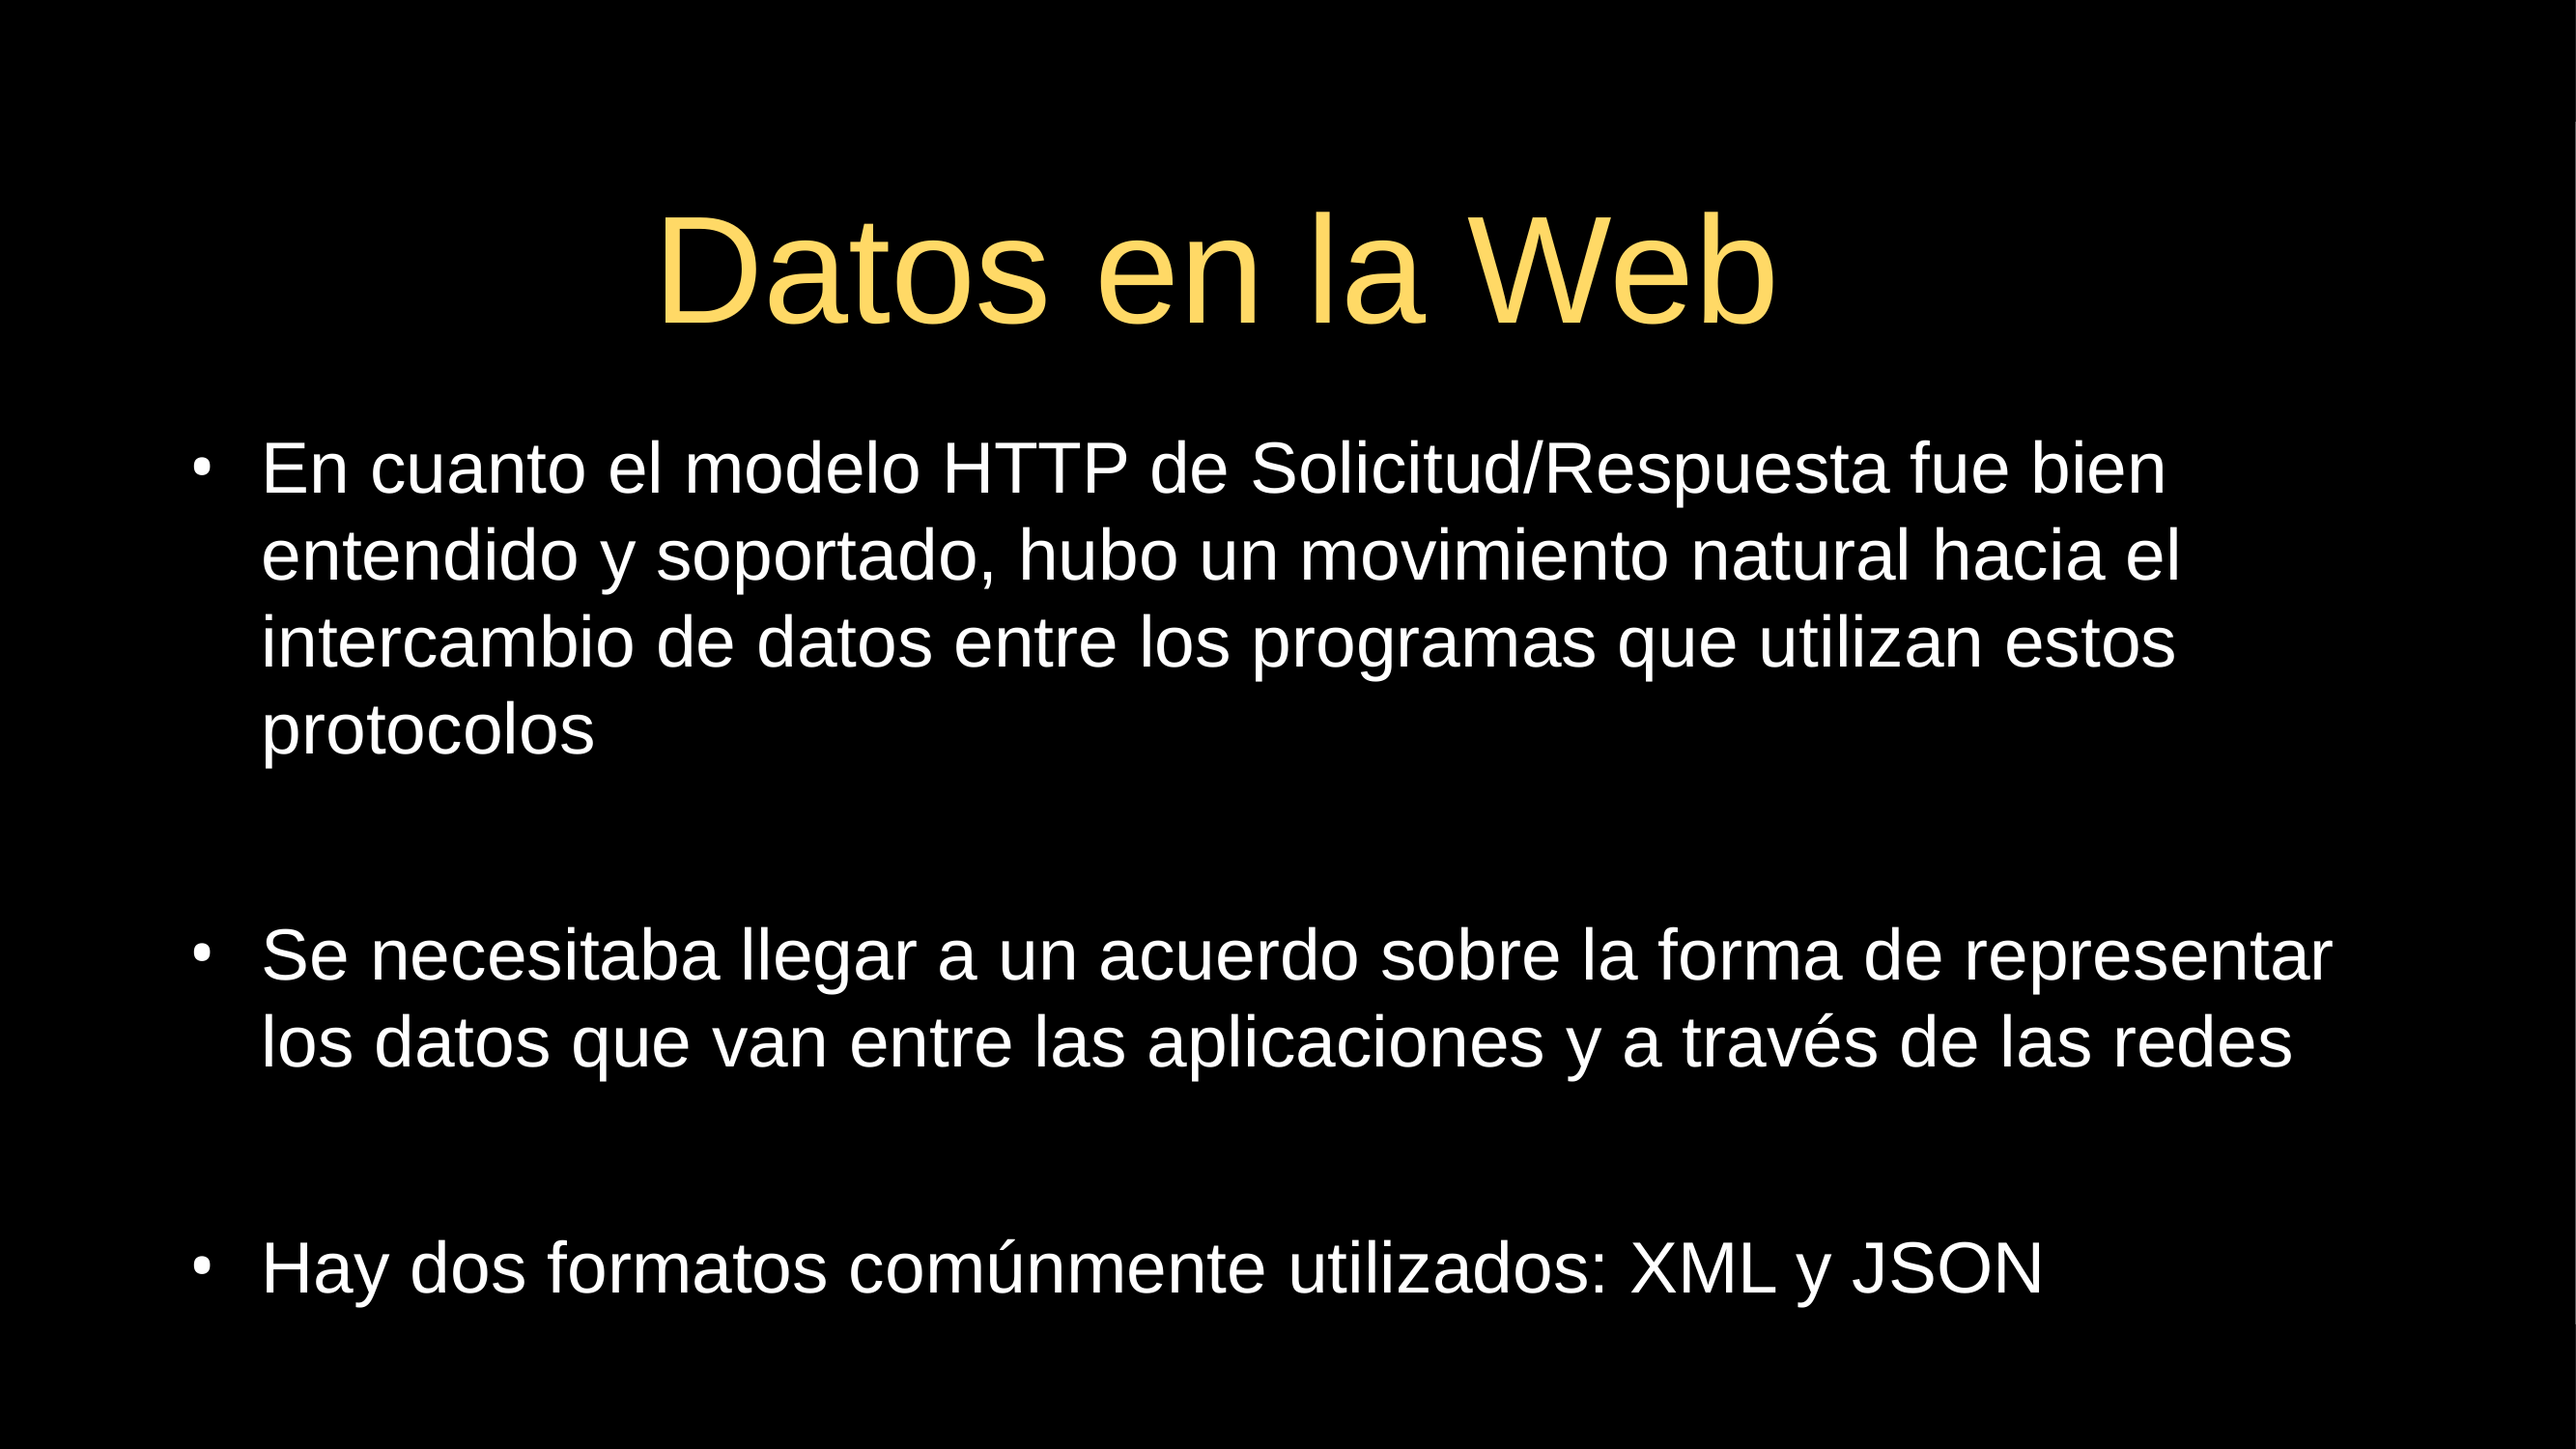

# Datos en la Web
En cuanto el modelo HTTP de Solicitud/Respuesta fue bien entendido y soportado, hubo un movimiento natural hacia el intercambio de datos entre los programas que utilizan estos protocolos
Se necesitaba llegar a un acuerdo sobre la forma de representar los datos que van entre las aplicaciones y a través de las redes
Hay dos formatos comúnmente utilizados: XML y JSON